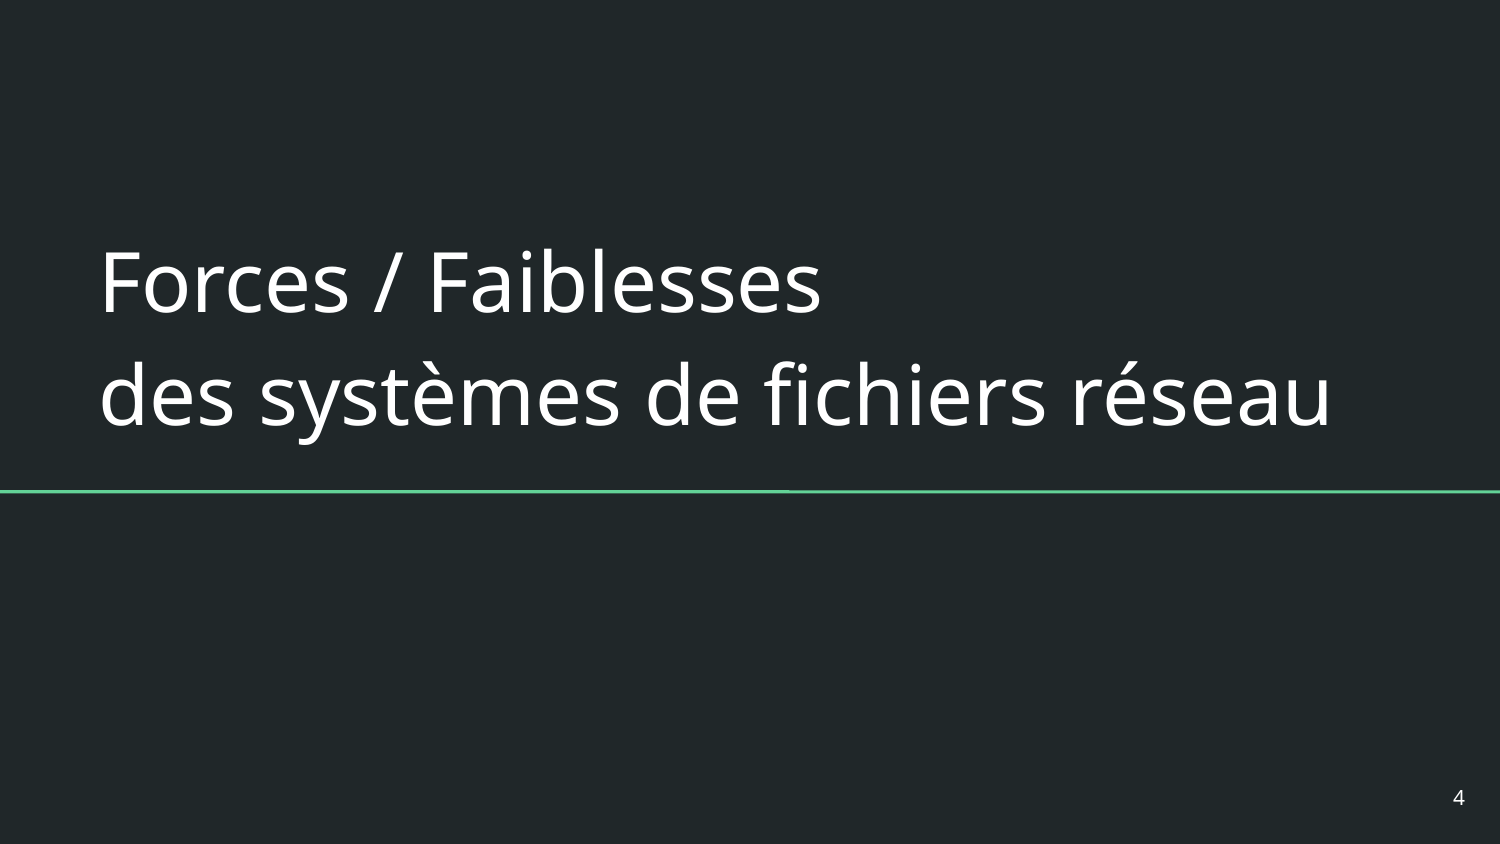

# Forces / Faiblesses des systèmes de fichiers réseau
4